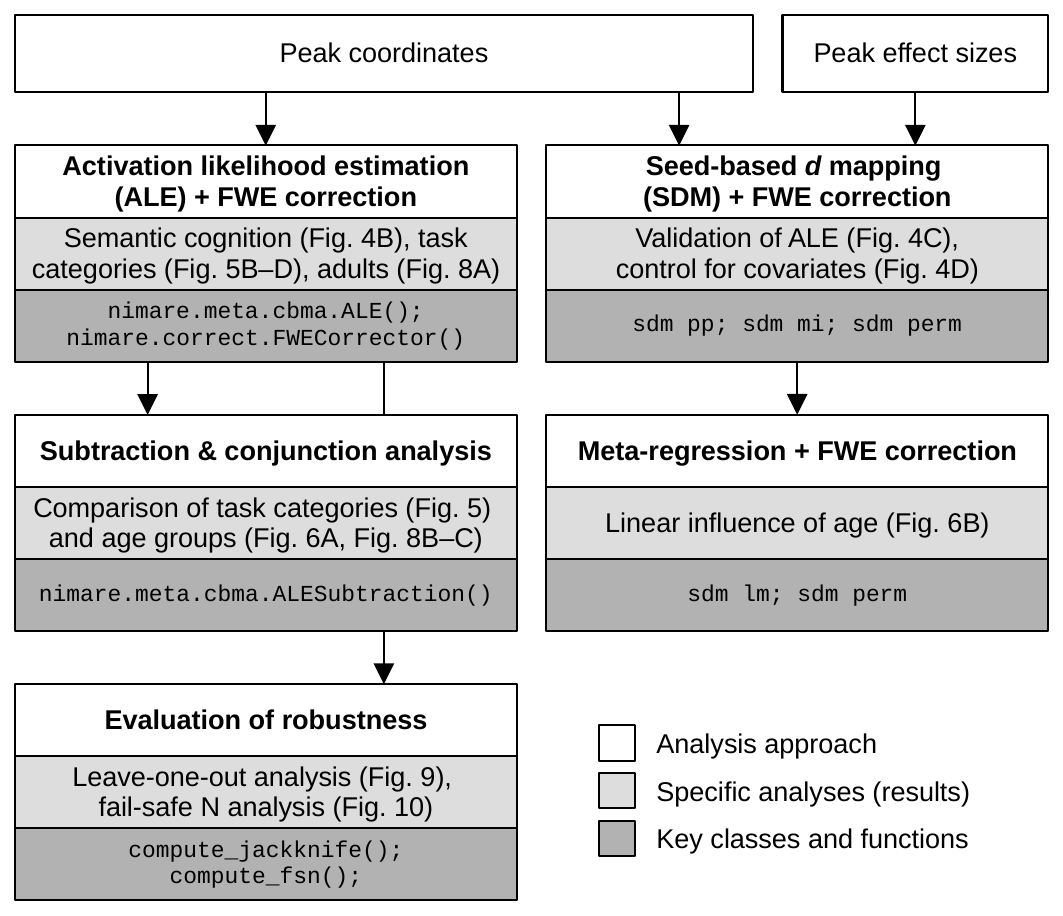

Peak effect sizes
Peak coordinates
Activation likelihood estimation (ALE) + FWE correction
Seed-based d mapping
(SDM) + FWE correction
Semantic cognition (Fig. 4B), task categories (Fig. 5B–D), adults (Fig. 8A)
Validation of ALE (Fig. 4C),
control for covariates (Fig. 4D)
nimare.meta.cbma.ALE();
nimare.correct.FWECorrector()
sdm pp; sdm mi; sdm perm
Subtraction & conjunction analysis
Meta-regression + FWE correction
Linear influence of age (Fig. 6B)
Comparison of task categories (Fig. 5) and age groups (Fig. 6A, Fig. 8B–C)
sdm lm; sdm perm
nimare.meta.cbma.ALESubtraction()
Evaluation of robustness
Analysis approach
Specific analyses (results)
Key classes and functions
Leave-one-out analysis (Fig. 9),
fail-safe N analysis (Fig. 10)
compute_jackknife();
compute_fsn();